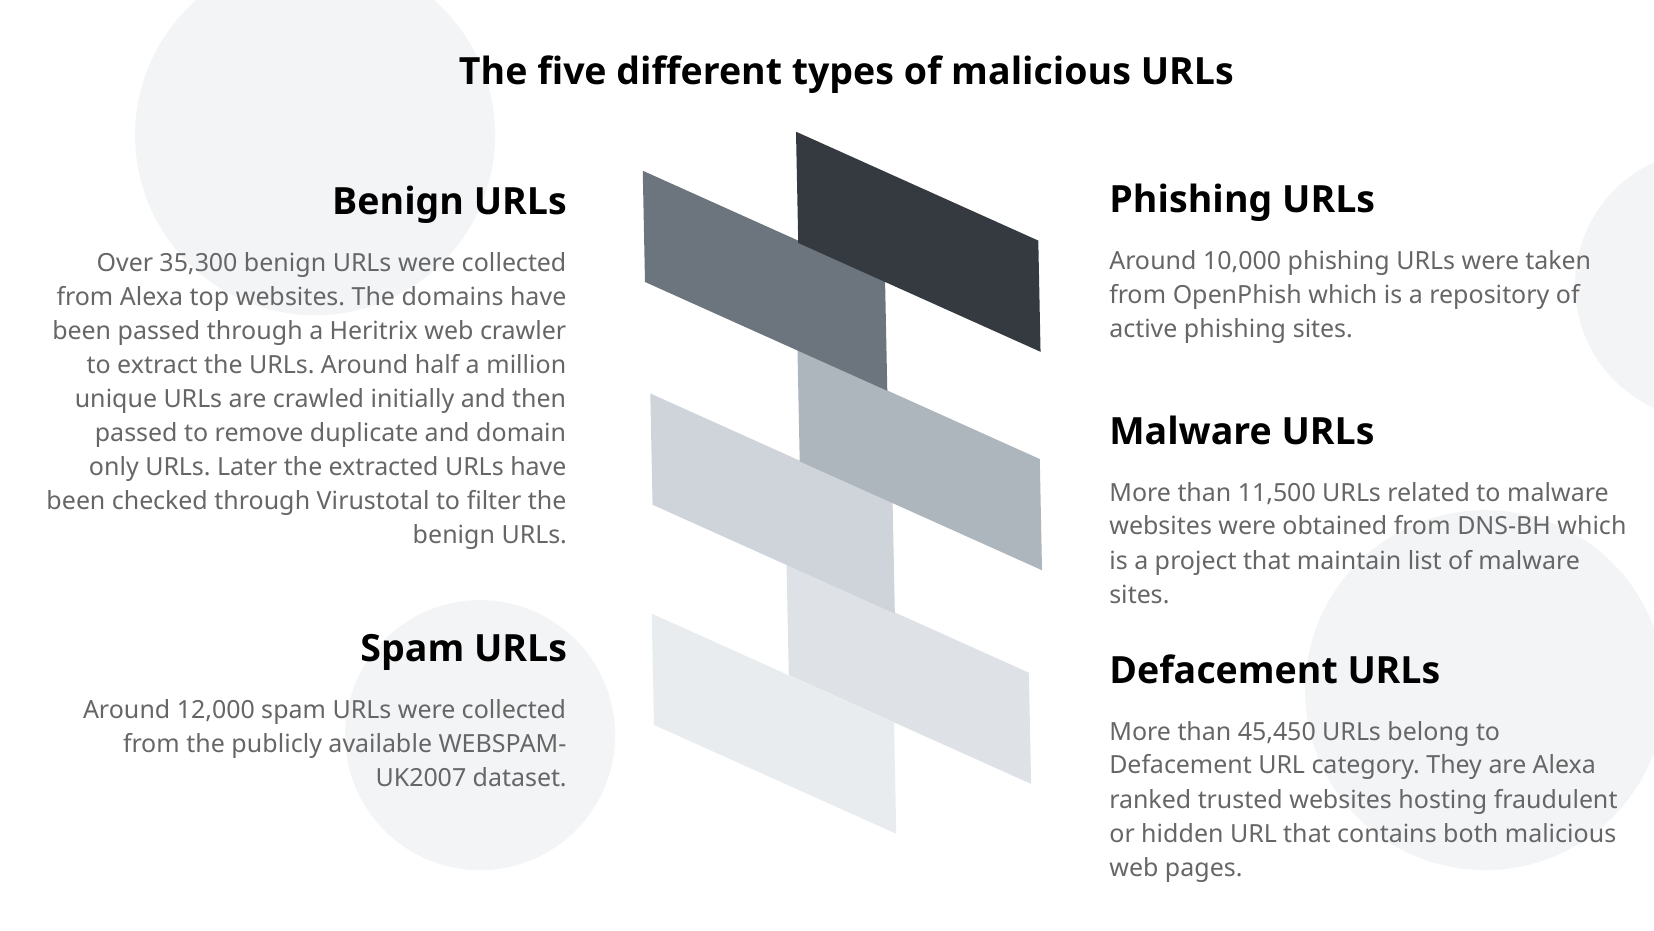

The five different types of malicious URLs
Phishing URLs
Benign URLs
Around 10,000 phishing URLs were taken from OpenPhish which is a repository of active phishing sites.
Over 35,300 benign URLs were collected from Alexa top websites. The domains have been passed through a Heritrix web crawler to extract the URLs. Around half a million unique URLs are crawled initially and then passed to remove duplicate and domain only URLs. Later the extracted URLs have been checked through Virustotal to filter the benign URLs.
Malware URLs
More than 11,500 URLs related to malware websites were obtained from DNS-BH which is a project that maintain list of malware sites.
Spam URLs
Defacement URLs
Around 12,000 spam URLs were collected from the publicly available WEBSPAM-UK2007 dataset.
More than 45,450 URLs belong to Defacement URL category. They are Alexa ranked trusted websites hosting fraudulent or hidden URL that contains both malicious web pages.